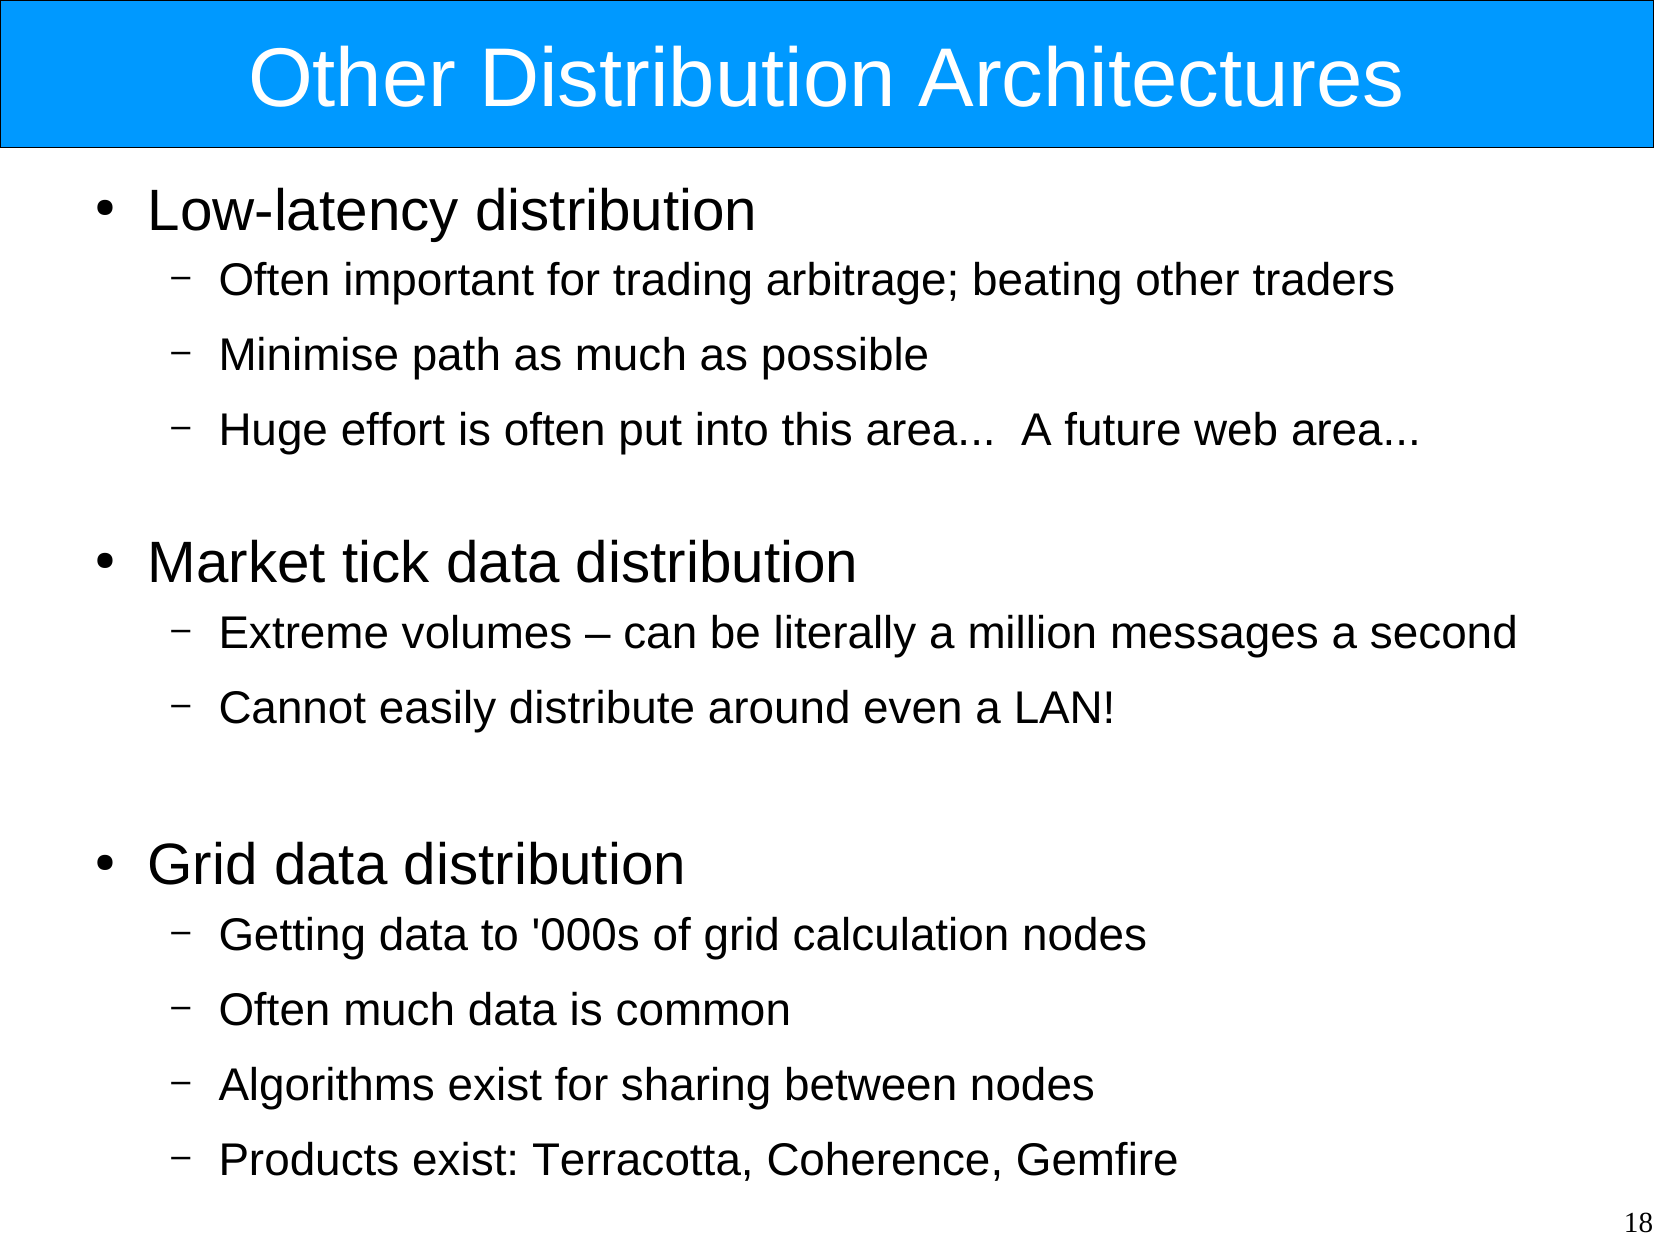

# Other Distribution Architectures
Low-latency distribution
Often important for trading arbitrage; beating other traders
Minimise path as much as possible
Huge effort is often put into this area... A future web area...
Market tick data distribution
Extreme volumes – can be literally a million messages a second
Cannot easily distribute around even a LAN!
Grid data distribution
Getting data to '000s of grid calculation nodes
Often much data is common
Algorithms exist for sharing between nodes
Products exist: Terracotta, Coherence, Gemfire
18